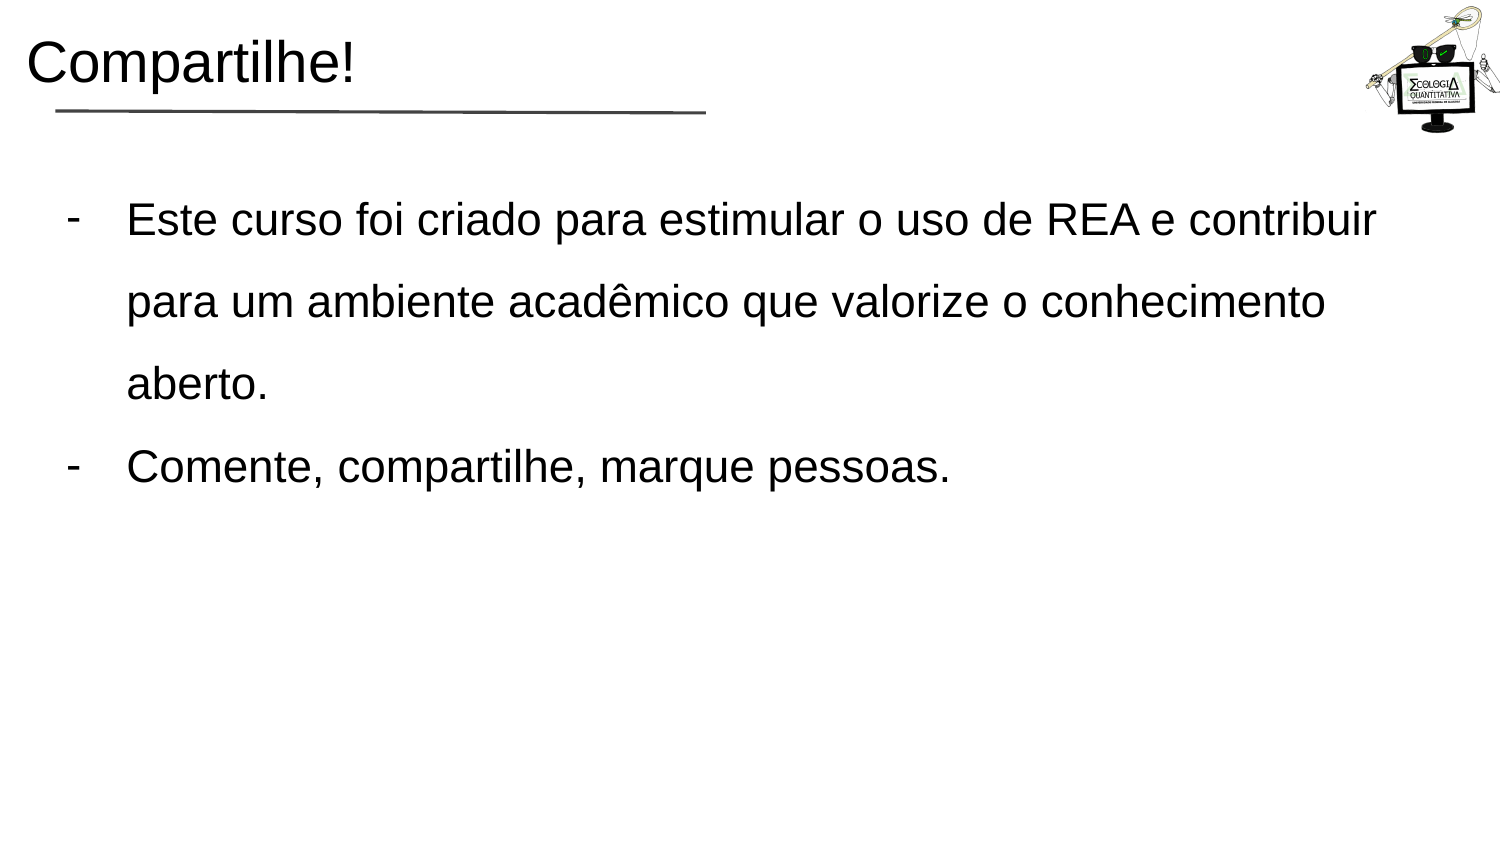

Compartilhe!
Este curso foi criado para estimular o uso de REA e contribuir para um ambiente acadêmico que valorize o conhecimento aberto.
Comente, compartilhe, marque pessoas.